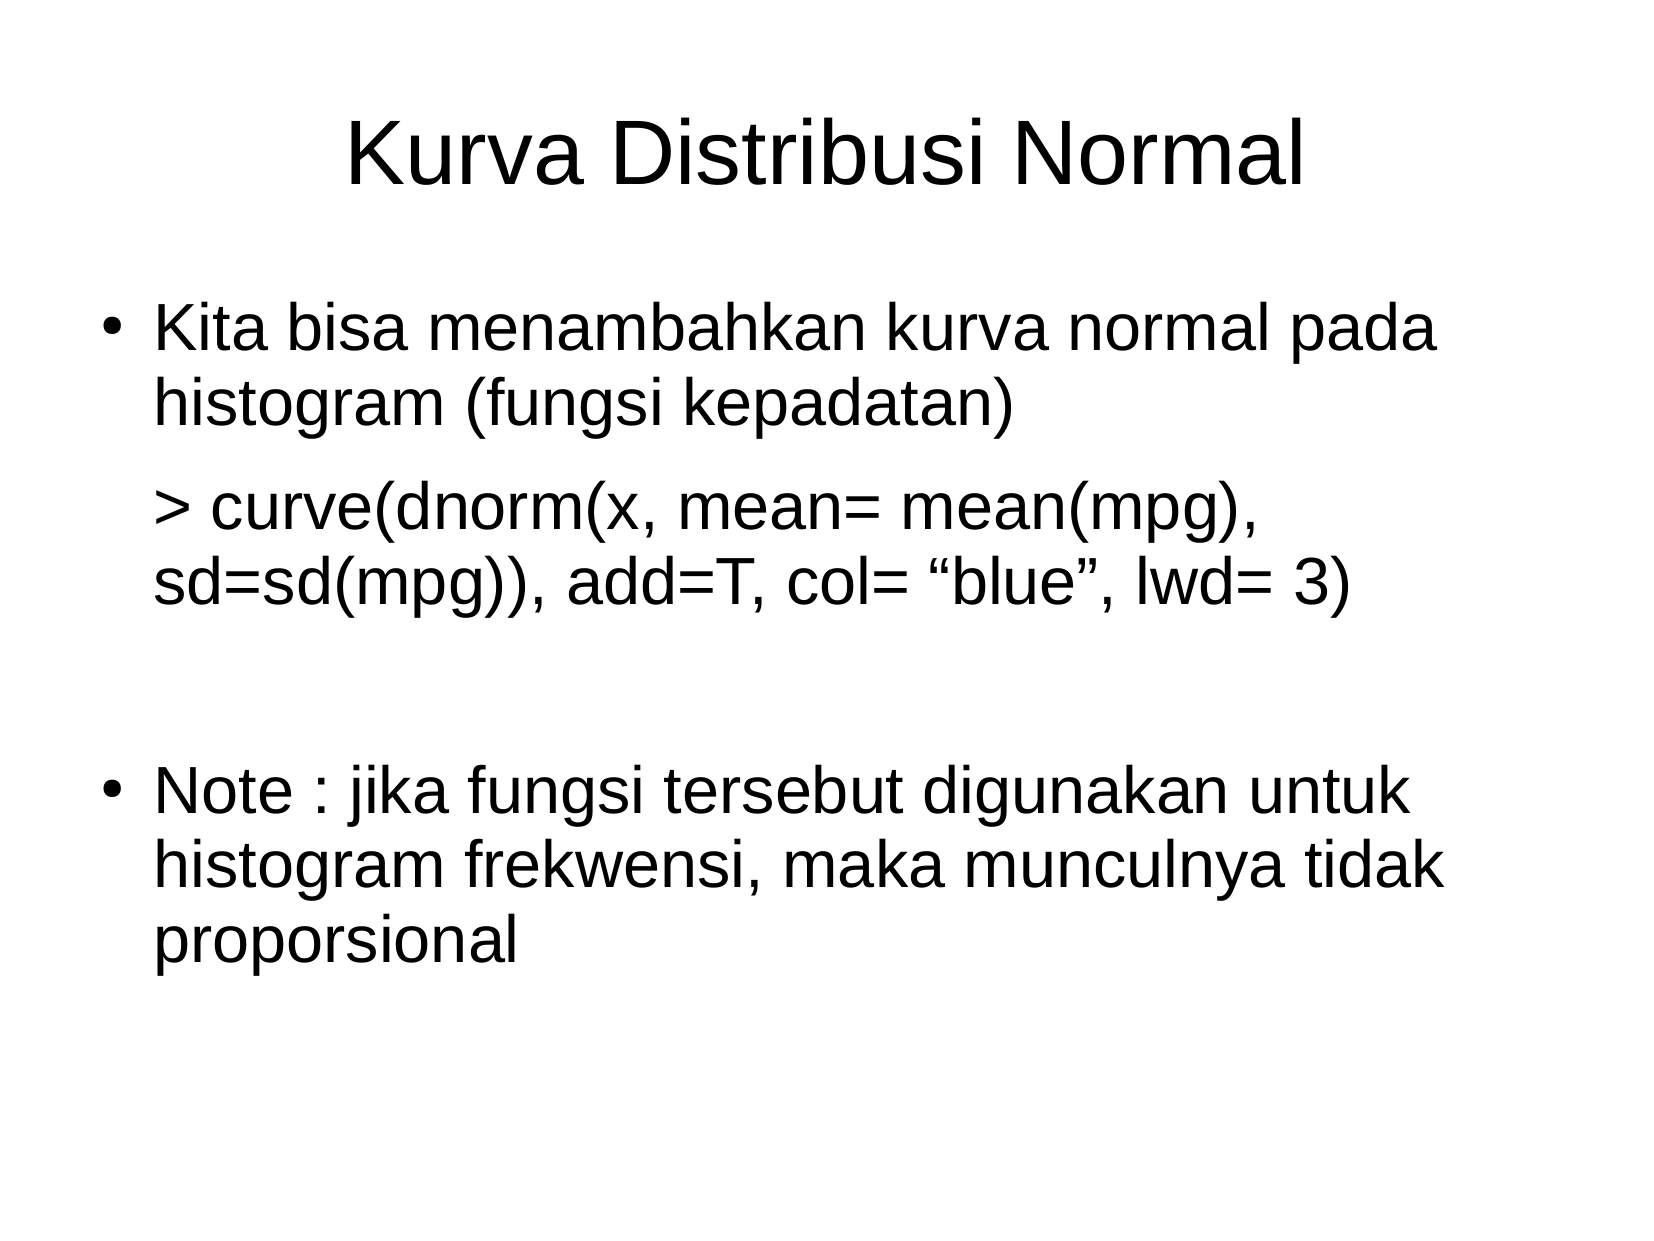

# Kurva Distribusi Normal
Kita bisa menambahkan kurva normal pada histogram (fungsi kepadatan)
> curve(dnorm(x, mean= mean(mpg), sd=sd(mpg)), add=T, col= “blue”, lwd= 3)
Note : jika fungsi tersebut digunakan untuk histogram frekwensi, maka munculnya tidak proporsional